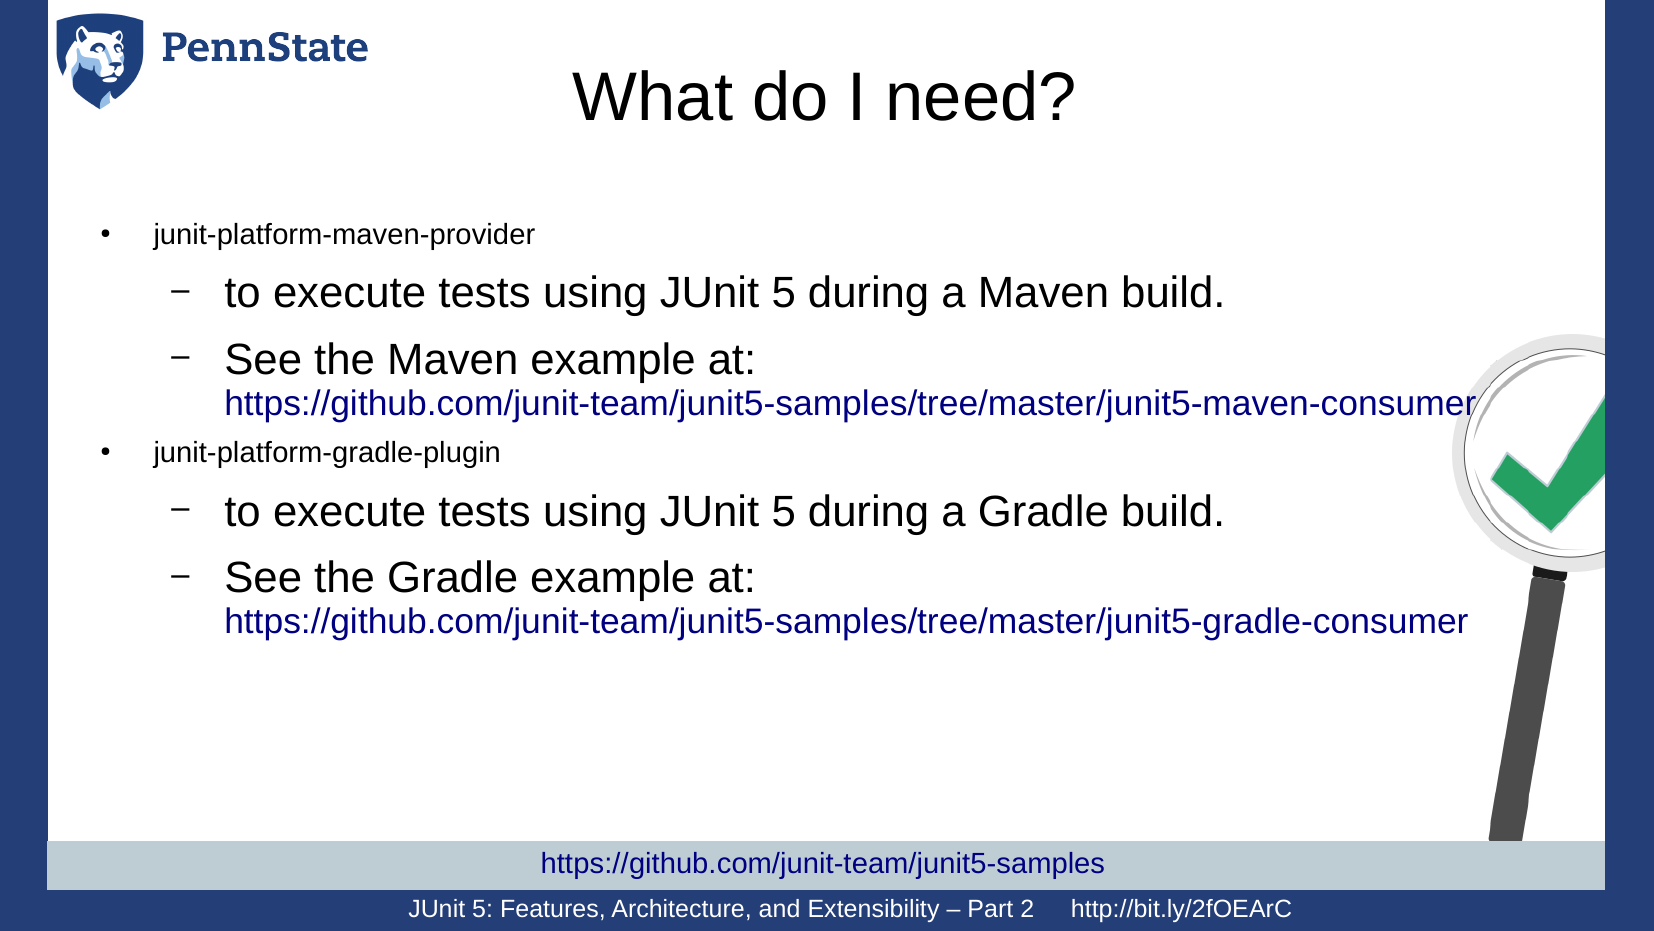

# What do I need?
junit-platform-maven-provider
to execute tests using JUnit 5 during a Maven build.
See the Maven example at: https://github.com/junit-team/junit5-samples/tree/master/junit5-maven-consumer
junit-platform-gradle-plugin
to execute tests using JUnit 5 during a Gradle build.
See the Gradle example at: https://github.com/junit-team/junit5-samples/tree/master/junit5-gradle-consumer
https://github.com/junit-team/junit5-samples